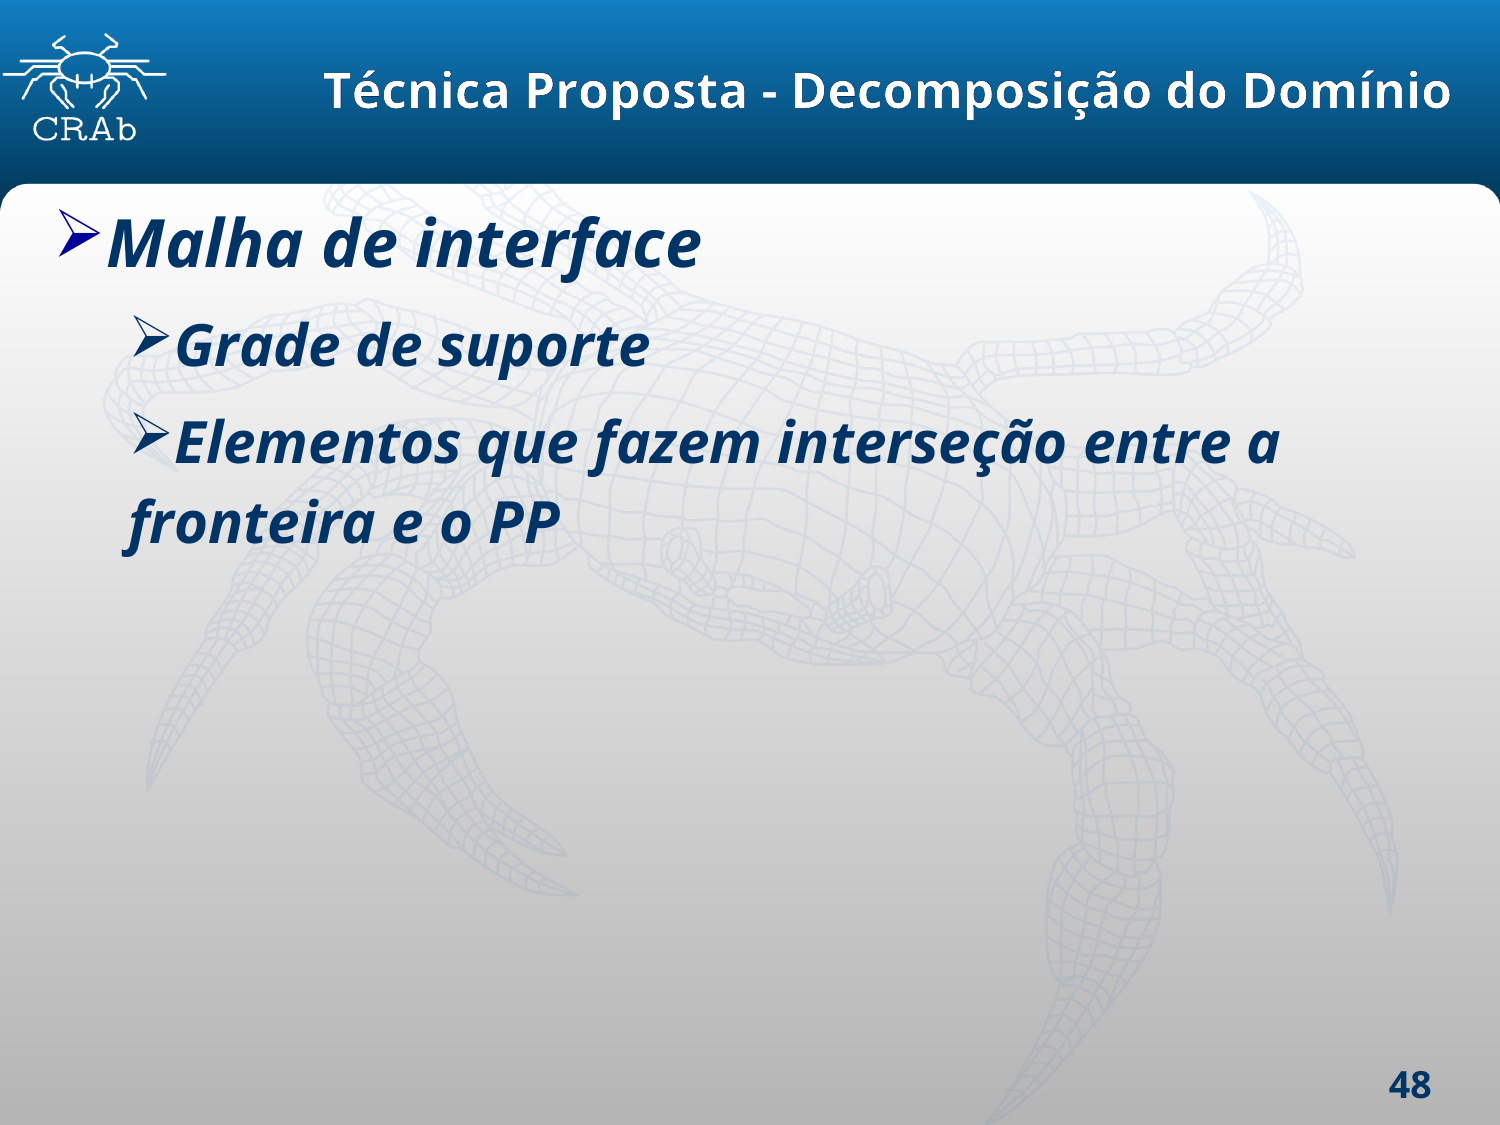

# Técnica Proposta - Decomposição do Domínio
Malha de interface
Grade de suporte
Elementos que fazem interseção entre a fronteira e o PP